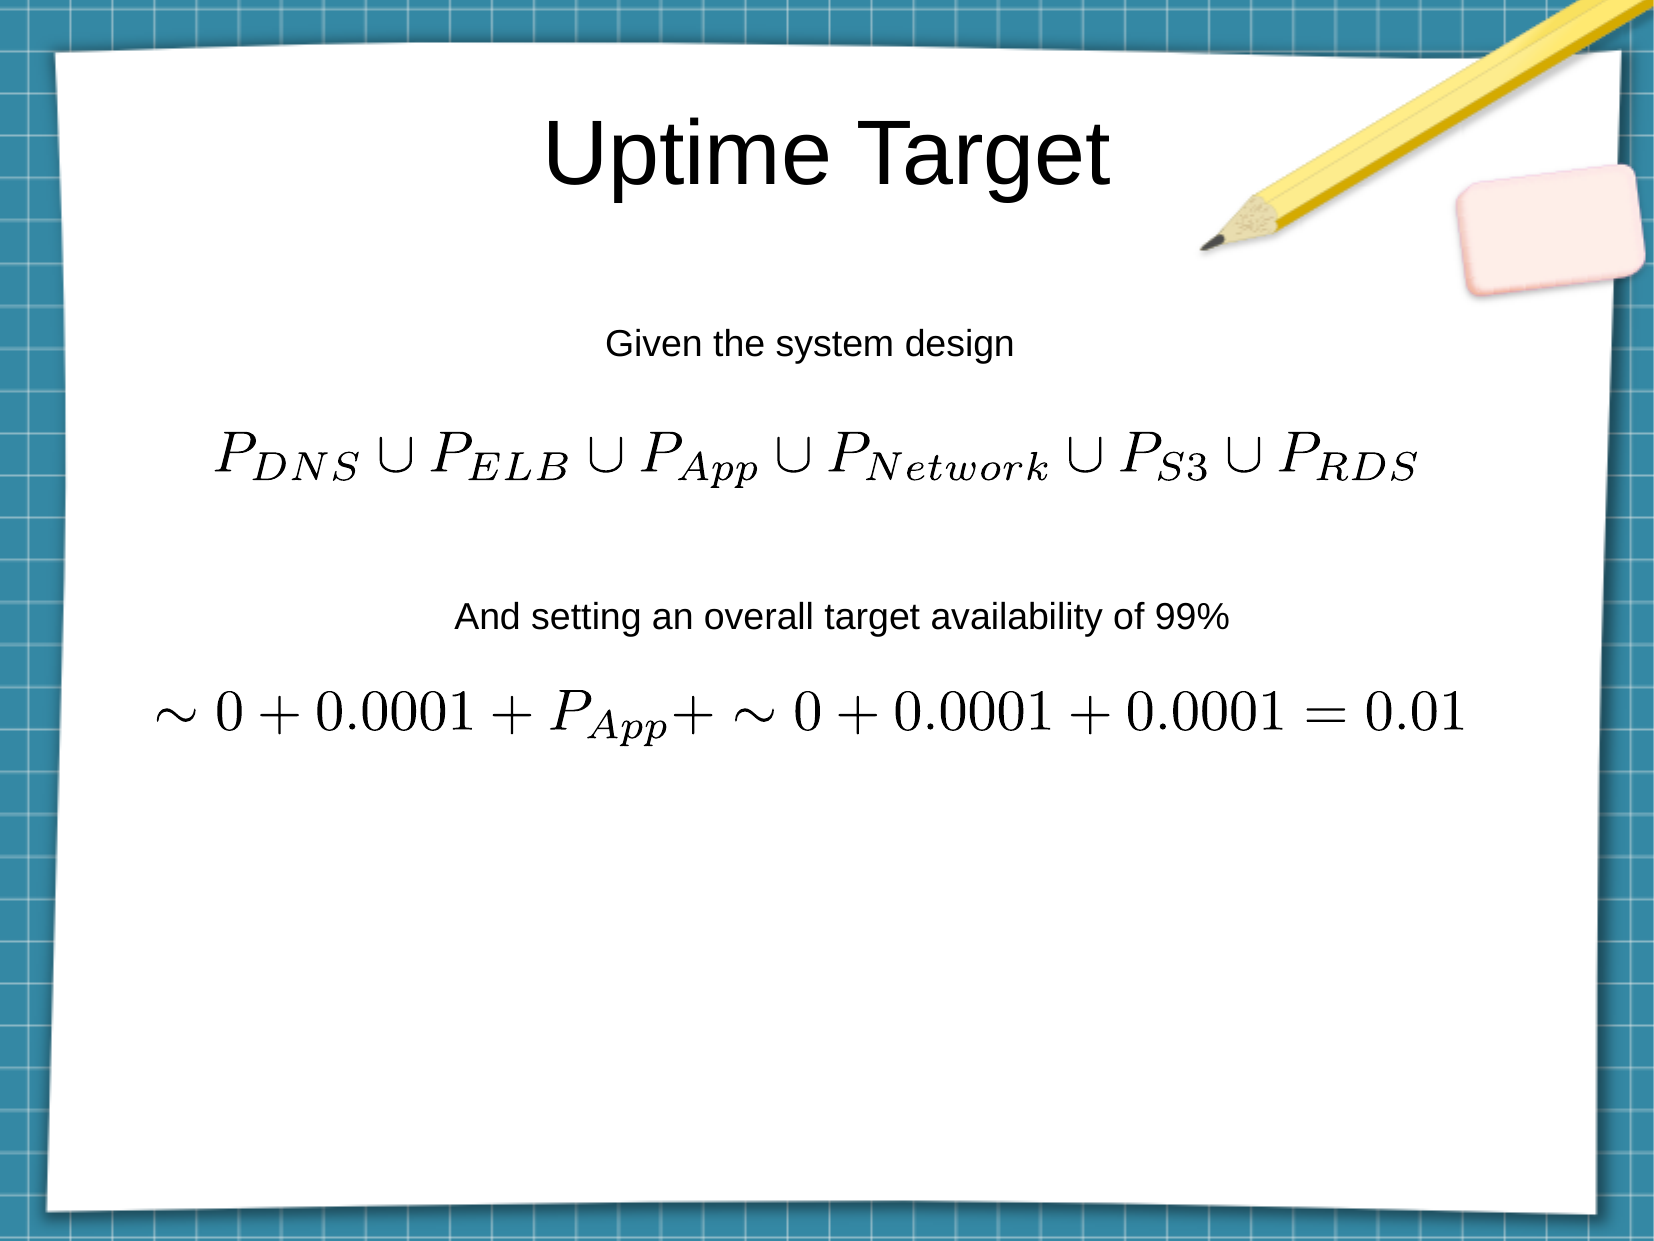

# Uptime Target
Given the system design
And setting an overall target availability of 99%